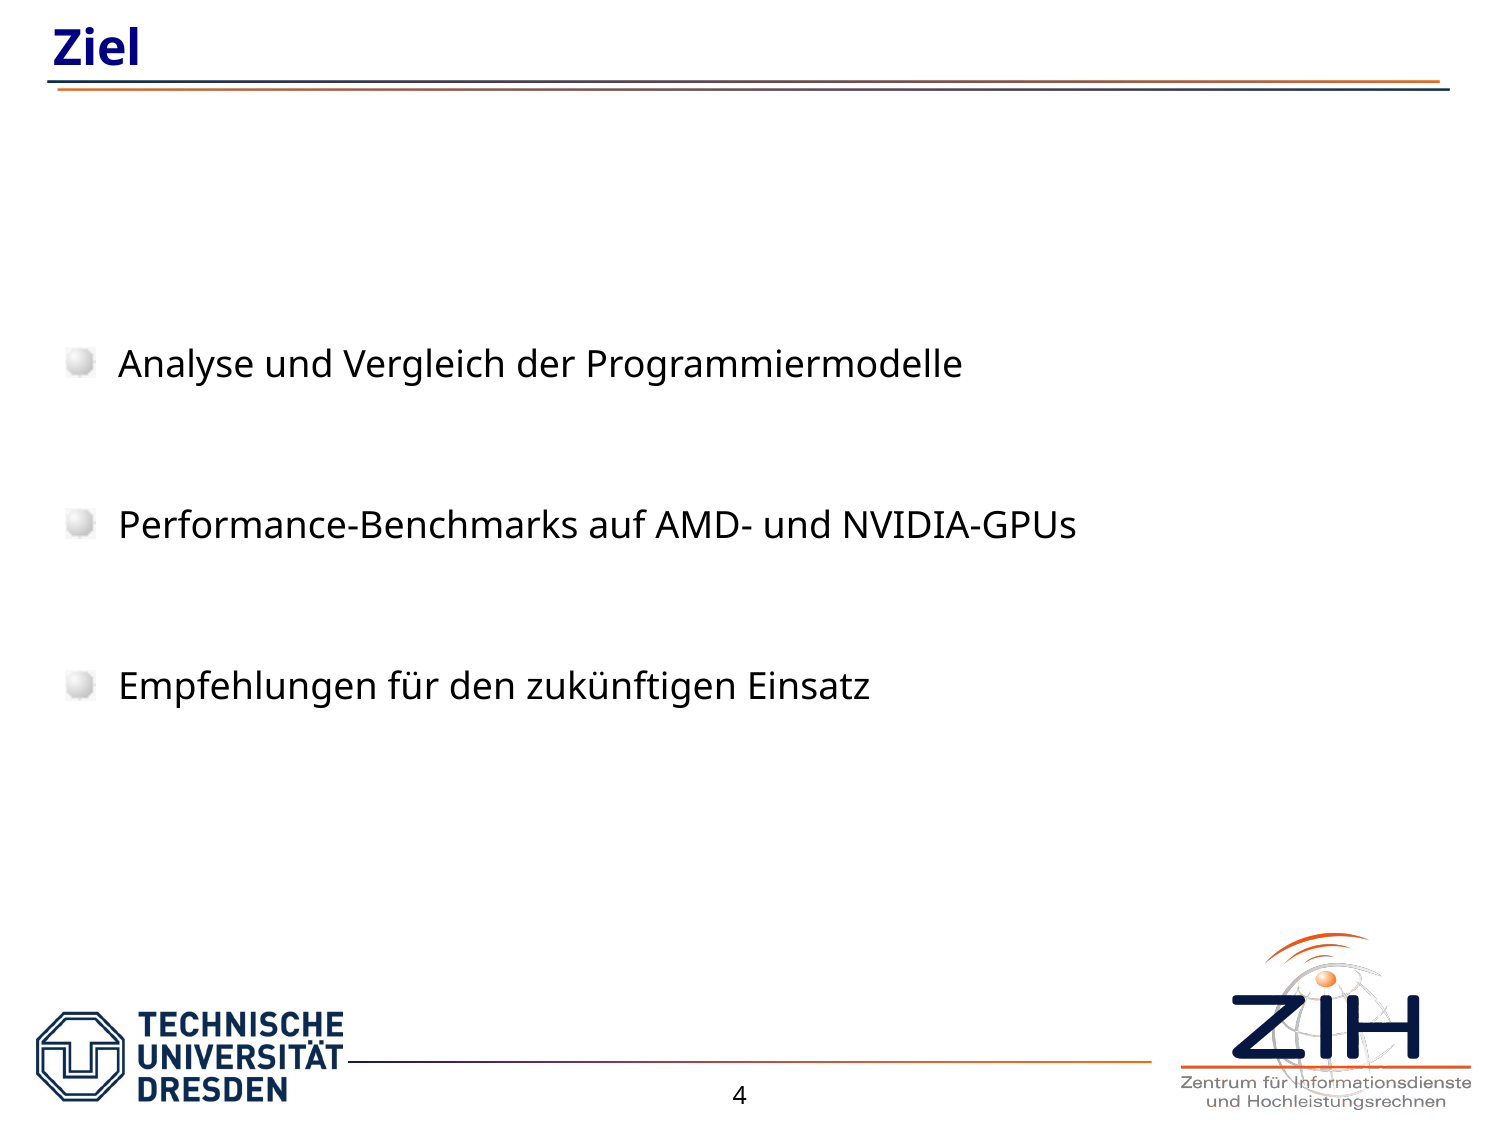

# Ziel
Analyse und Vergleich der Programmiermodelle
Performance-Benchmarks auf AMD- und NVIDIA-GPUs
Empfehlungen für den zukünftigen Einsatz
4